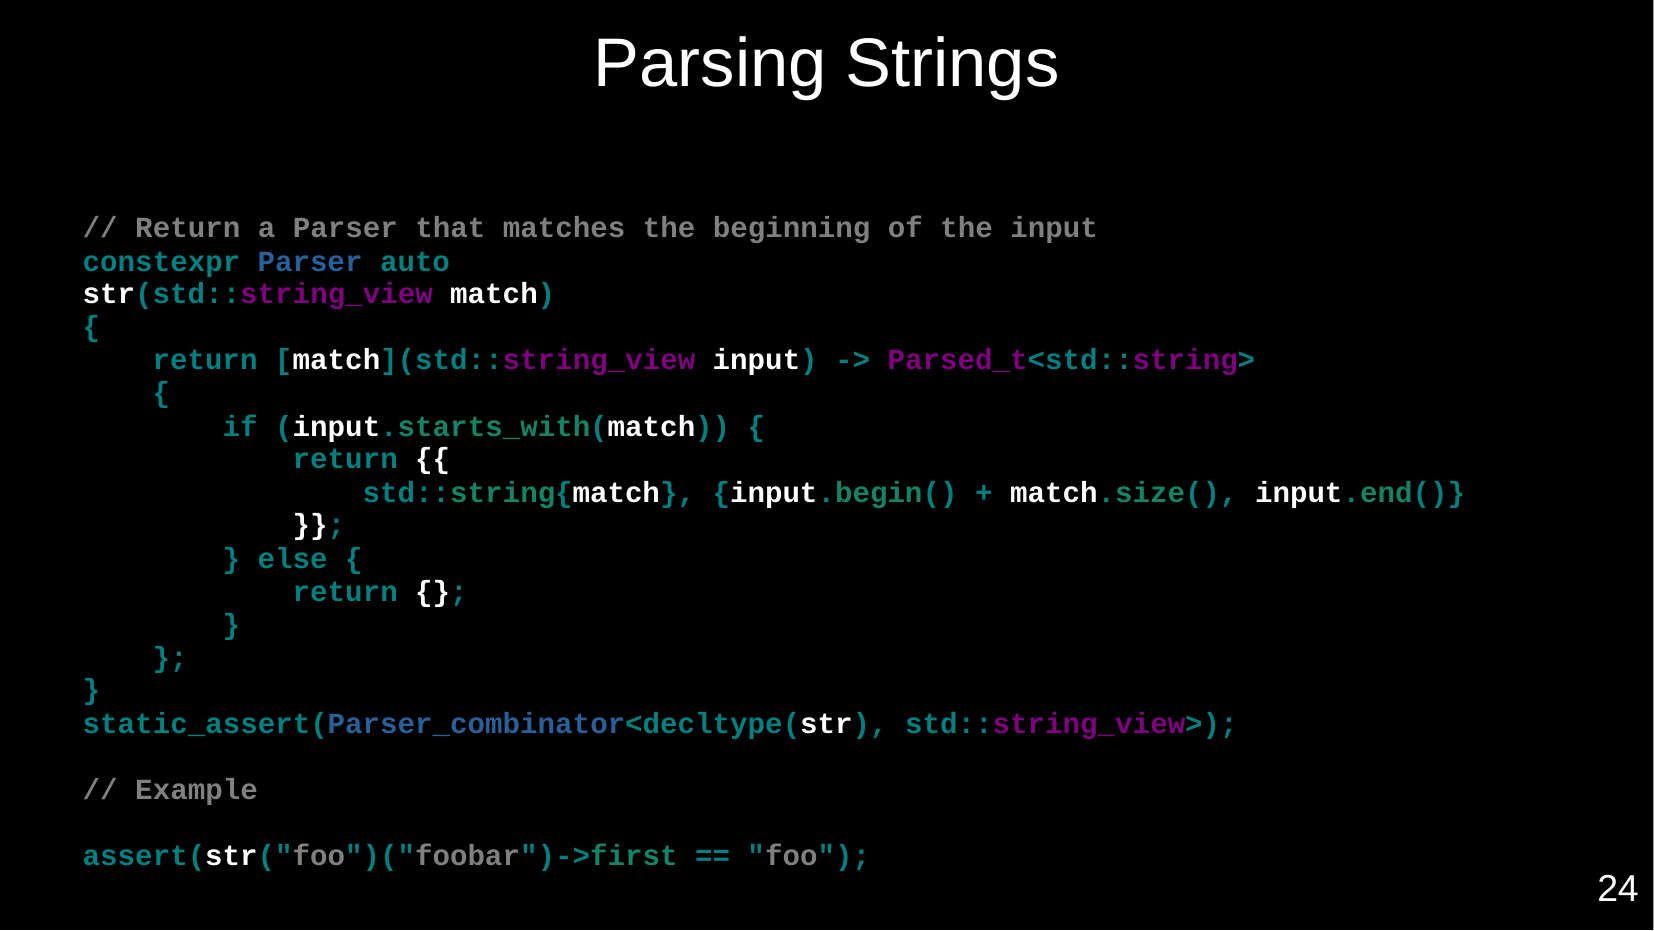

Parsing Strings
# // Return a Parser that matches the beginning of the input
constexpr Parser auto
str(std::string_view match)
{
 return [match](std::string_view input) -> Parsed_t<std::string>
 {
 if (input.starts_with(match)) {
 return {{
 std::string{match}, {input.begin() + match.size(), input.end()}
 }};
 } else {
 return {};
 }
 };
}
static_assert(Parser_combinator<decltype(str), std::string_view>);
// Example
assert(str("foo")("foobar")->first == "foo");